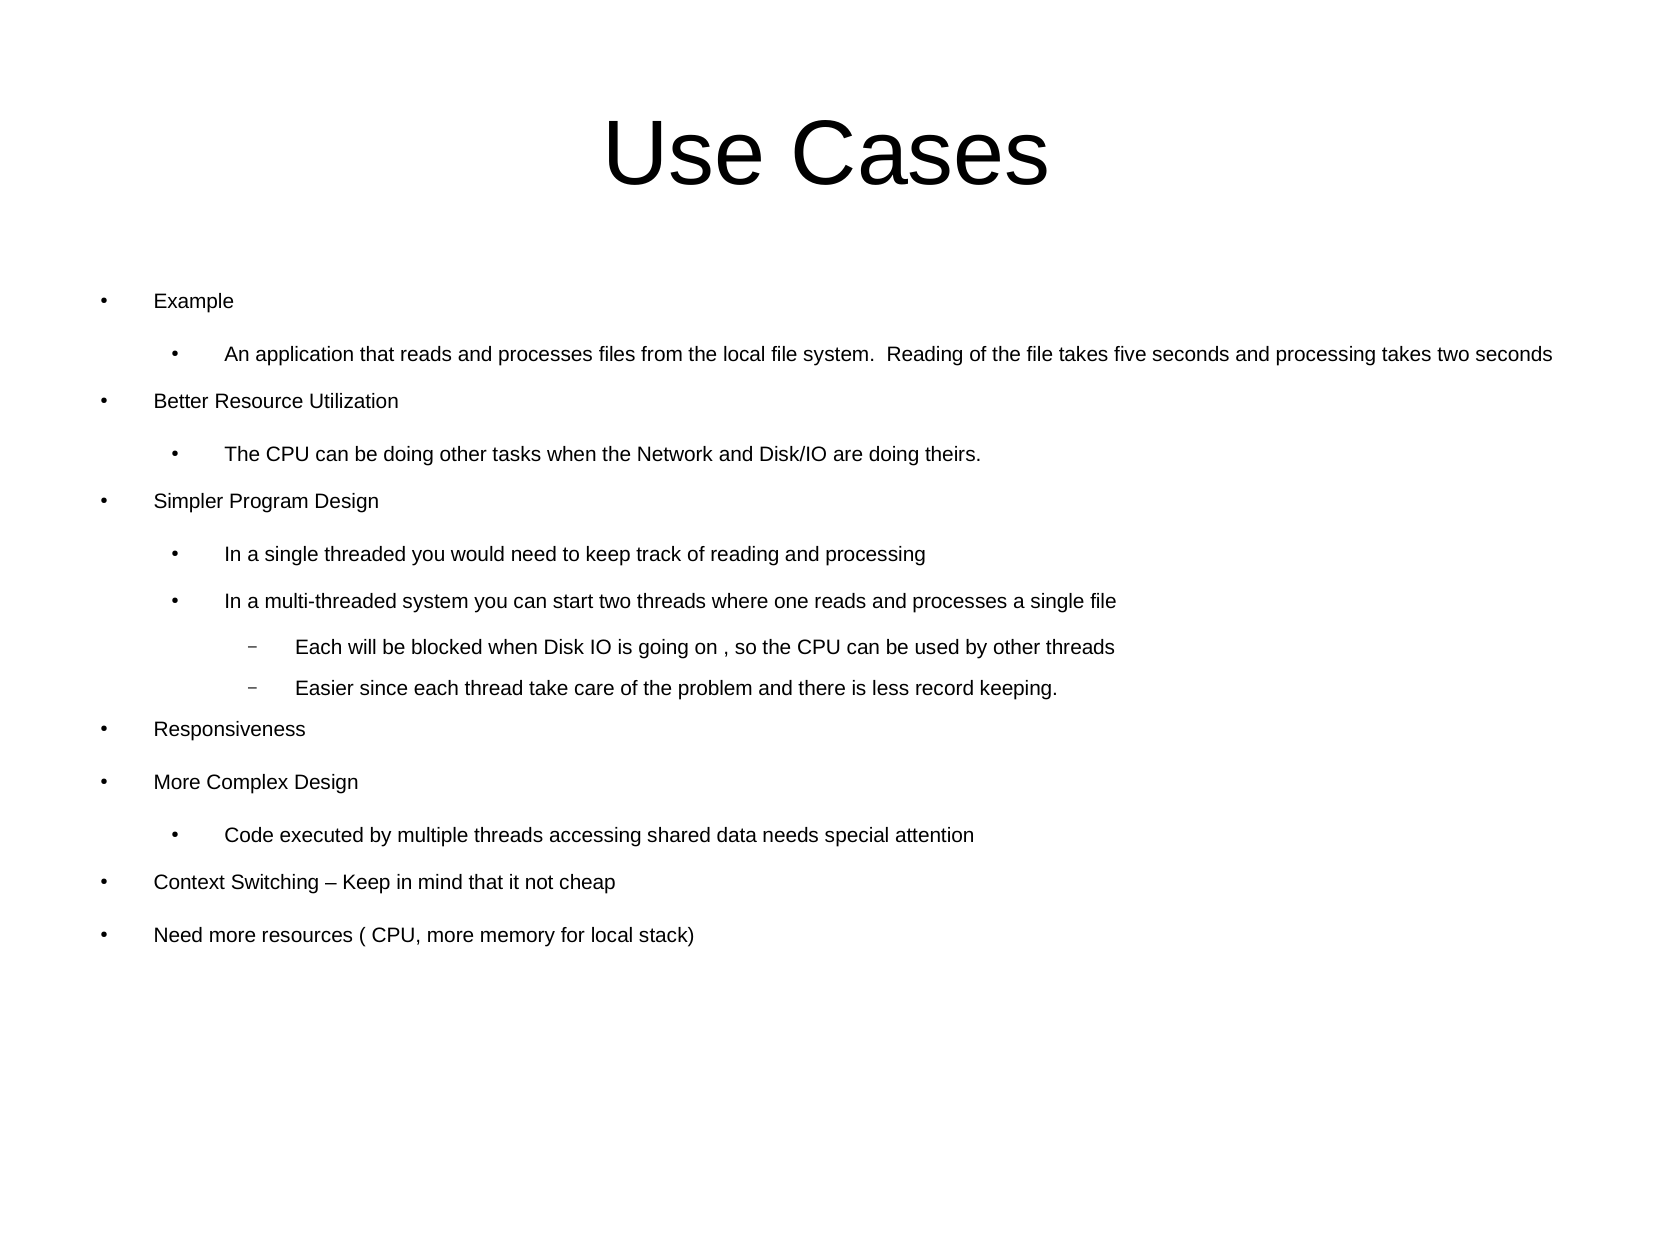

# Use Cases
Example
An application that reads and processes files from the local file system. Reading of the file takes five seconds and processing takes two seconds
Better Resource Utilization
The CPU can be doing other tasks when the Network and Disk/IO are doing theirs.
Simpler Program Design
In a single threaded you would need to keep track of reading and processing
In a multi-threaded system you can start two threads where one reads and processes a single file
Each will be blocked when Disk IO is going on , so the CPU can be used by other threads
Easier since each thread take care of the problem and there is less record keeping.
Responsiveness
More Complex Design
Code executed by multiple threads accessing shared data needs special attention
Context Switching – Keep in mind that it not cheap
Need more resources ( CPU, more memory for local stack)